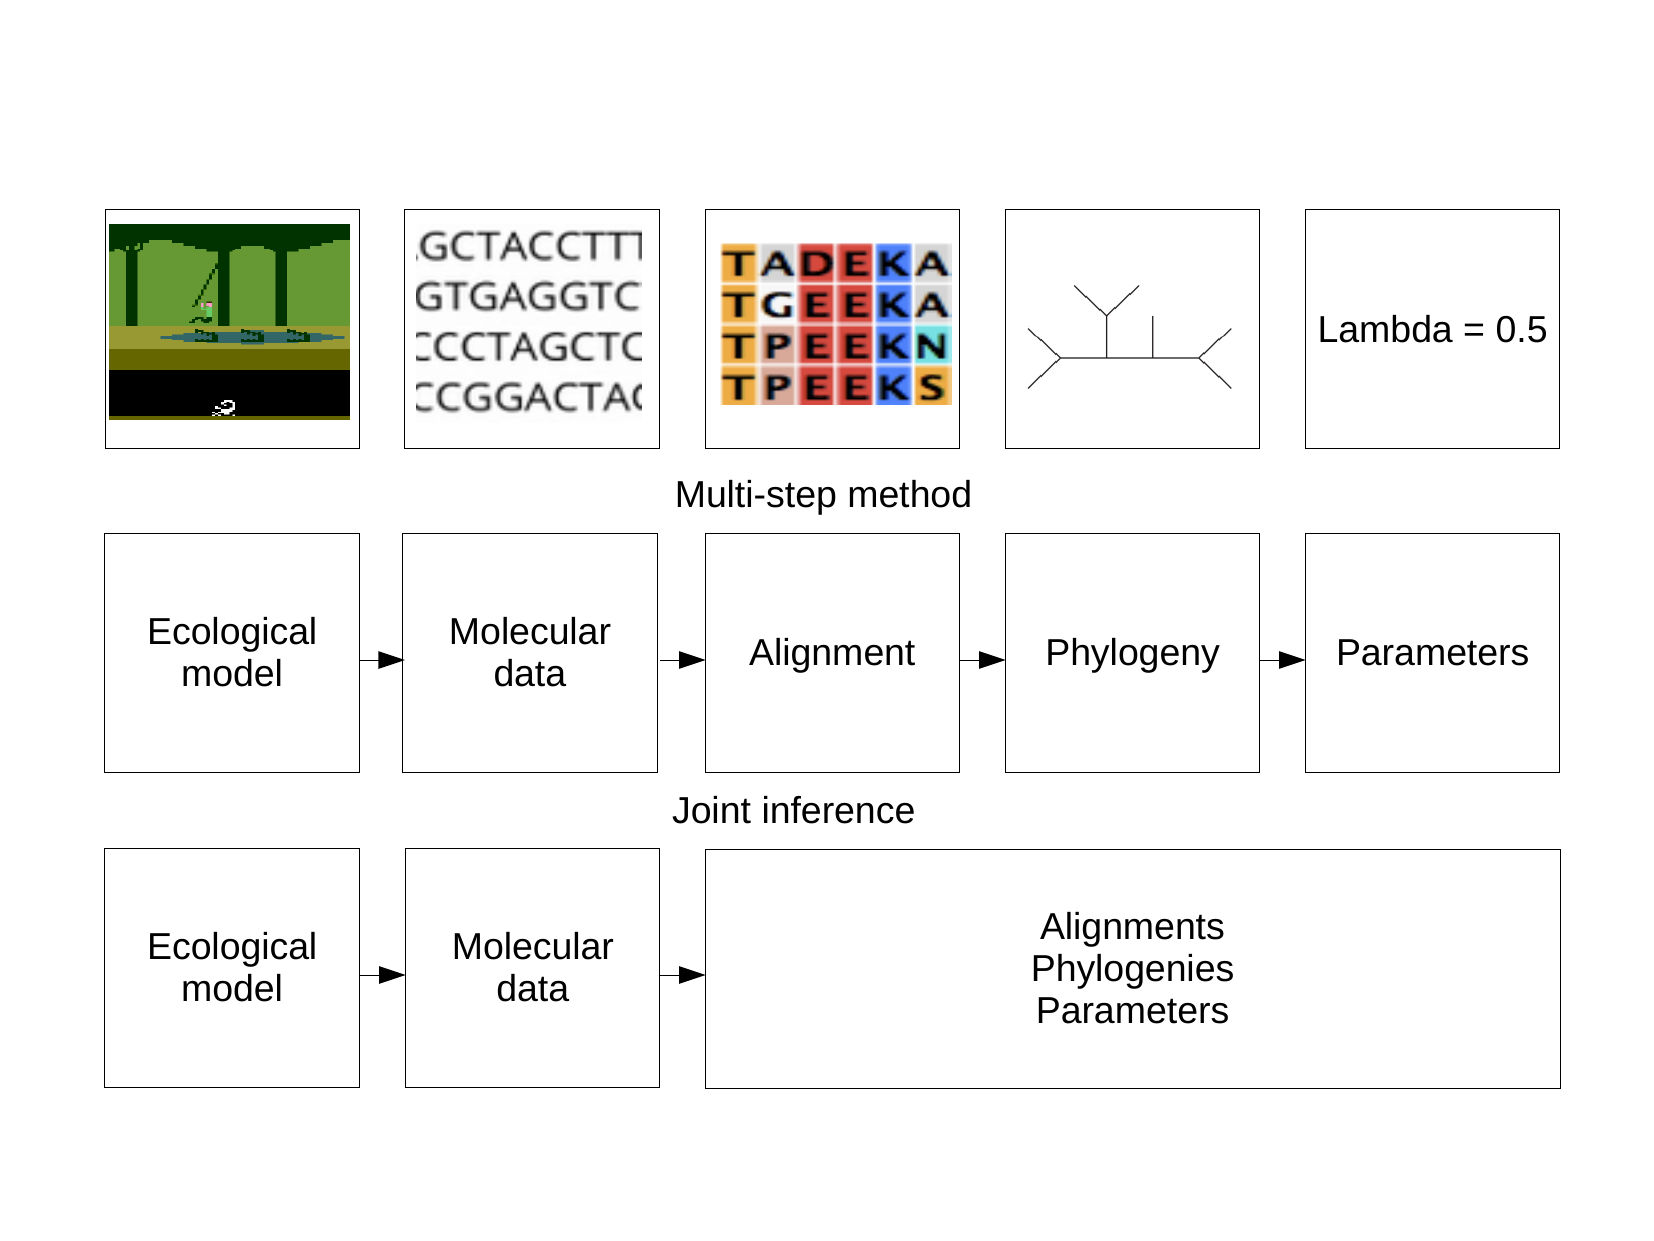

Lambda = 0.5
Multi-step method
Ecology
Ecological
model
Molecular
data
Alignment
Phylogeny
Parameters
Joint inference
Ecology
Ecological
model
Molecular
data
Alignments
Phylogenies
Parameters